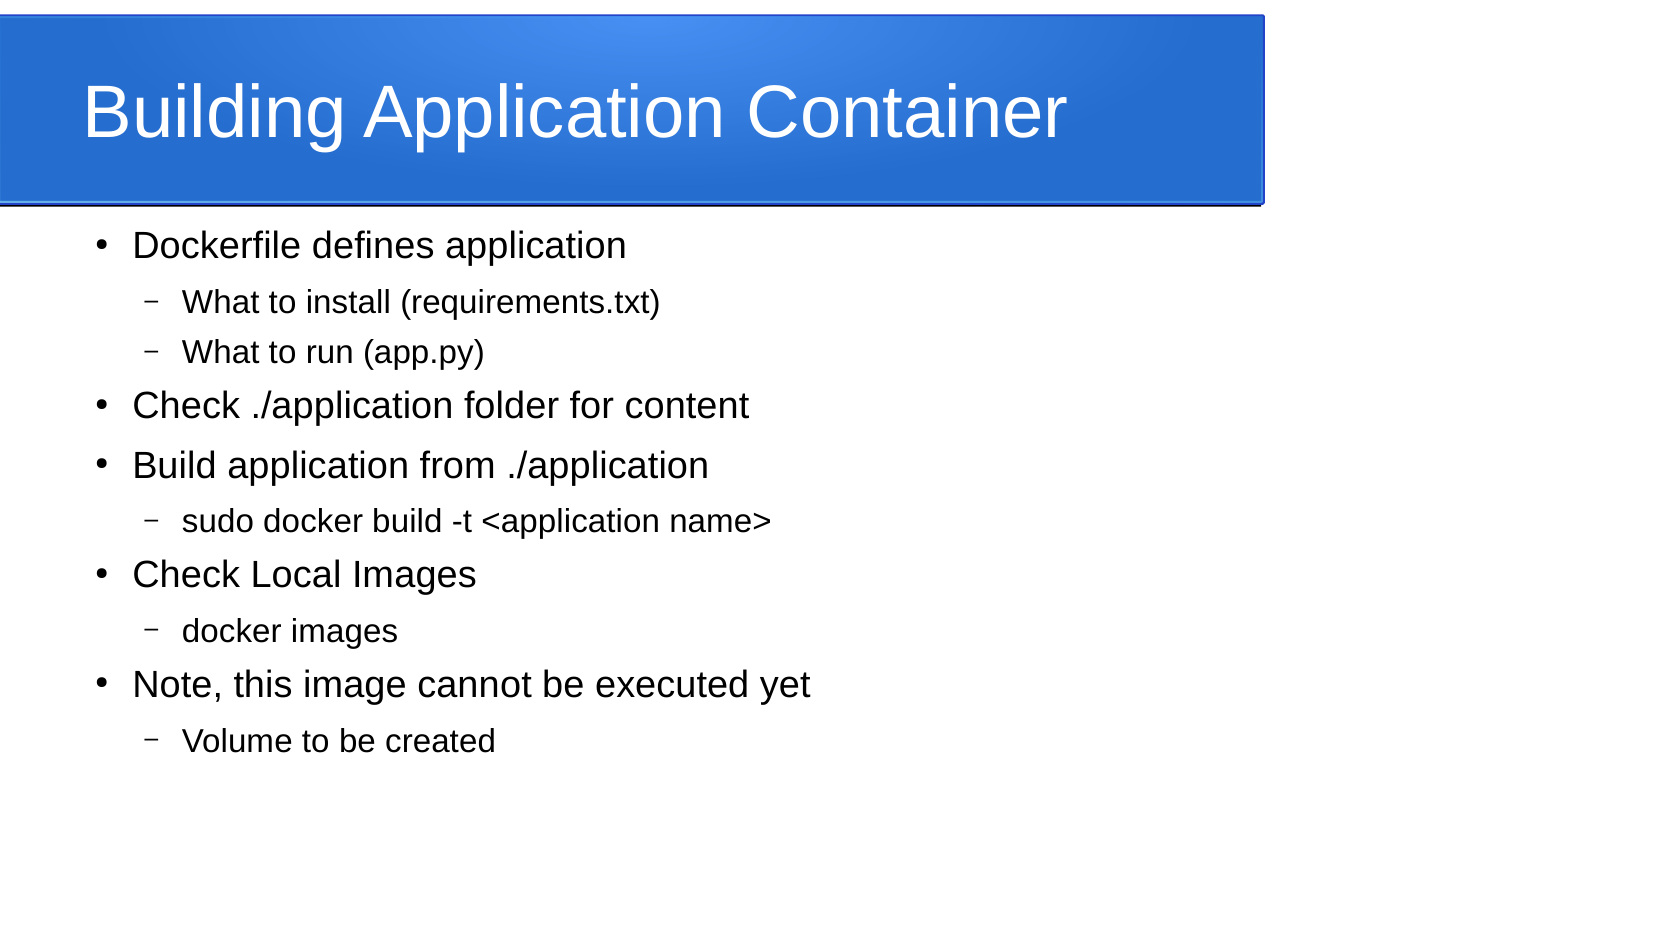

# Building Application Container
Dockerfile defines application
What to install (requirements.txt)
What to run (app.py)
Check ./application folder for content
Build application from ./application
sudo docker build -t <application name>
Check Local Images
docker images
Note, this image cannot be executed yet
Volume to be created